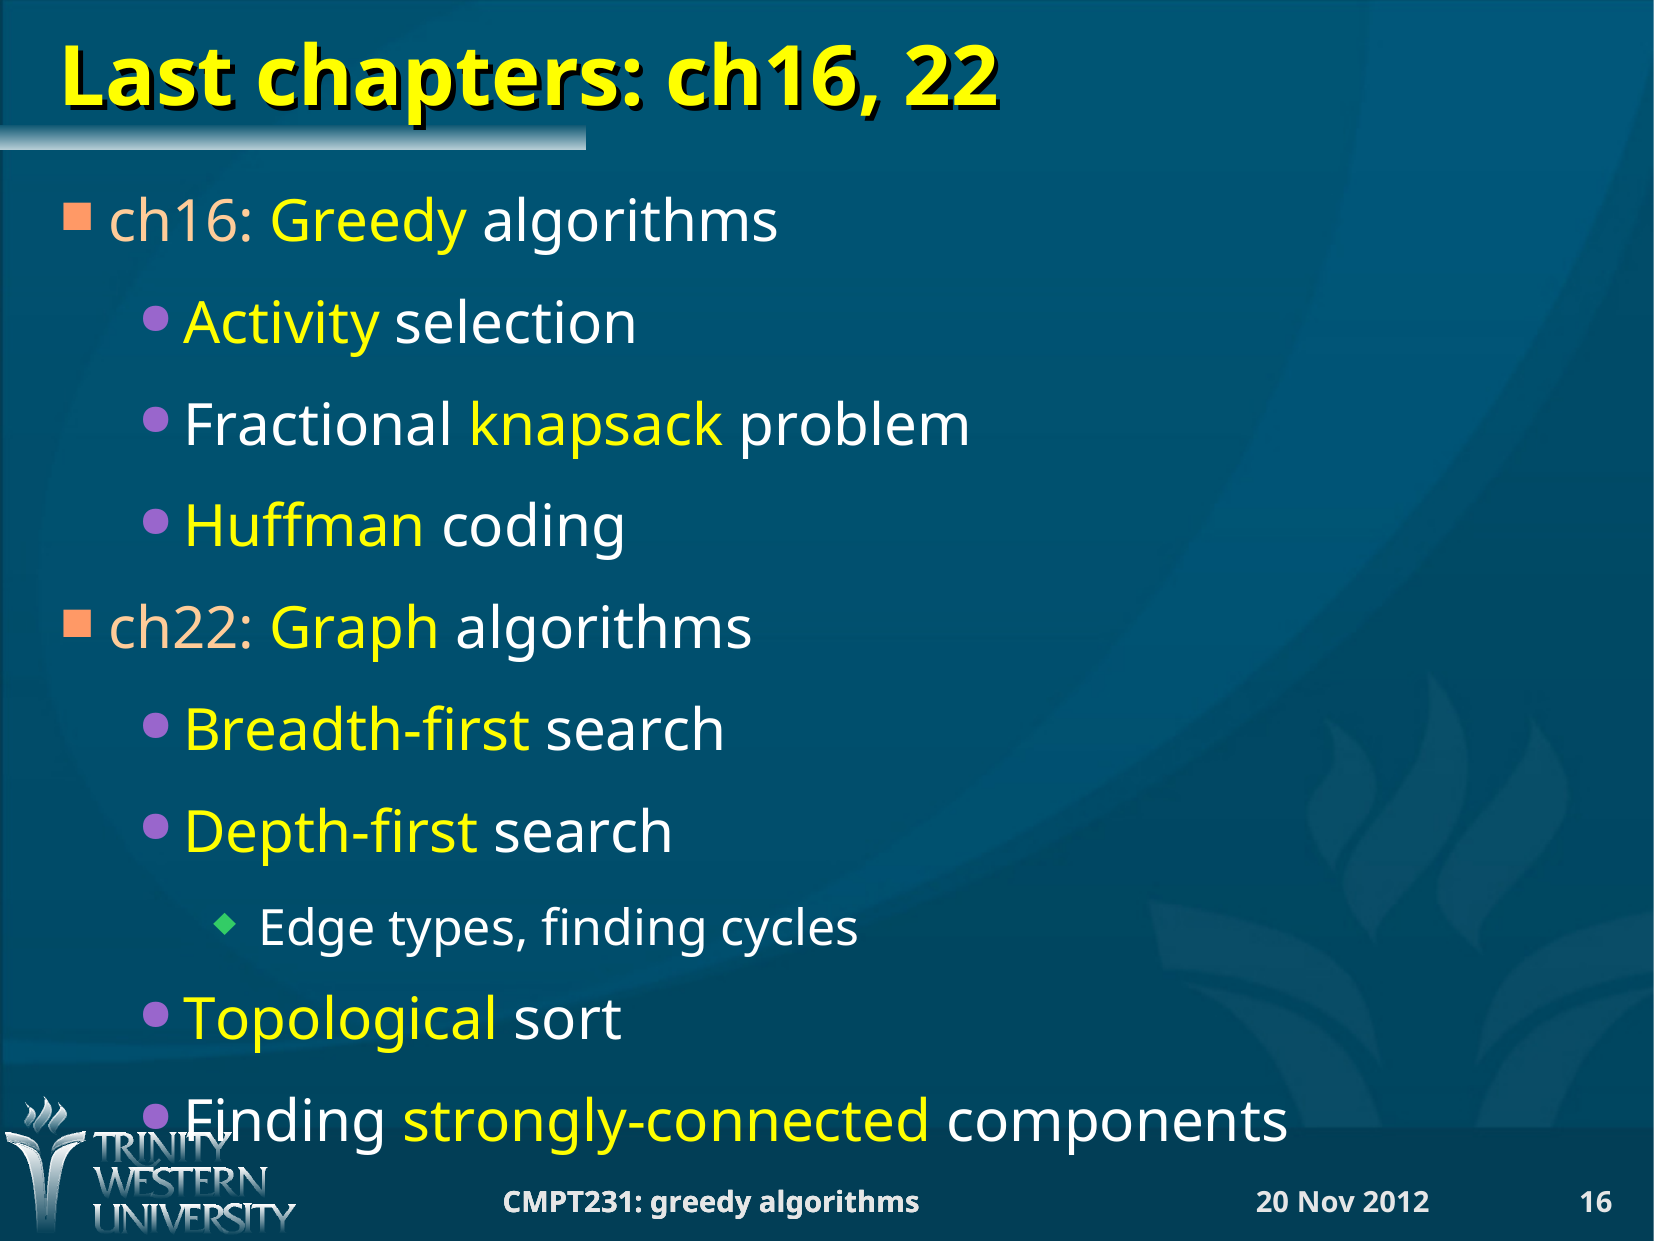

# Last chapters: ch16, 22
ch16: Greedy algorithms
Activity selection
Fractional knapsack problem
Huffman coding
ch22: Graph algorithms
Breadth-first search
Depth-first search
Edge types, finding cycles
Topological sort
Finding strongly-connected components
CMPT231: greedy algorithms
20 Nov 2012
16